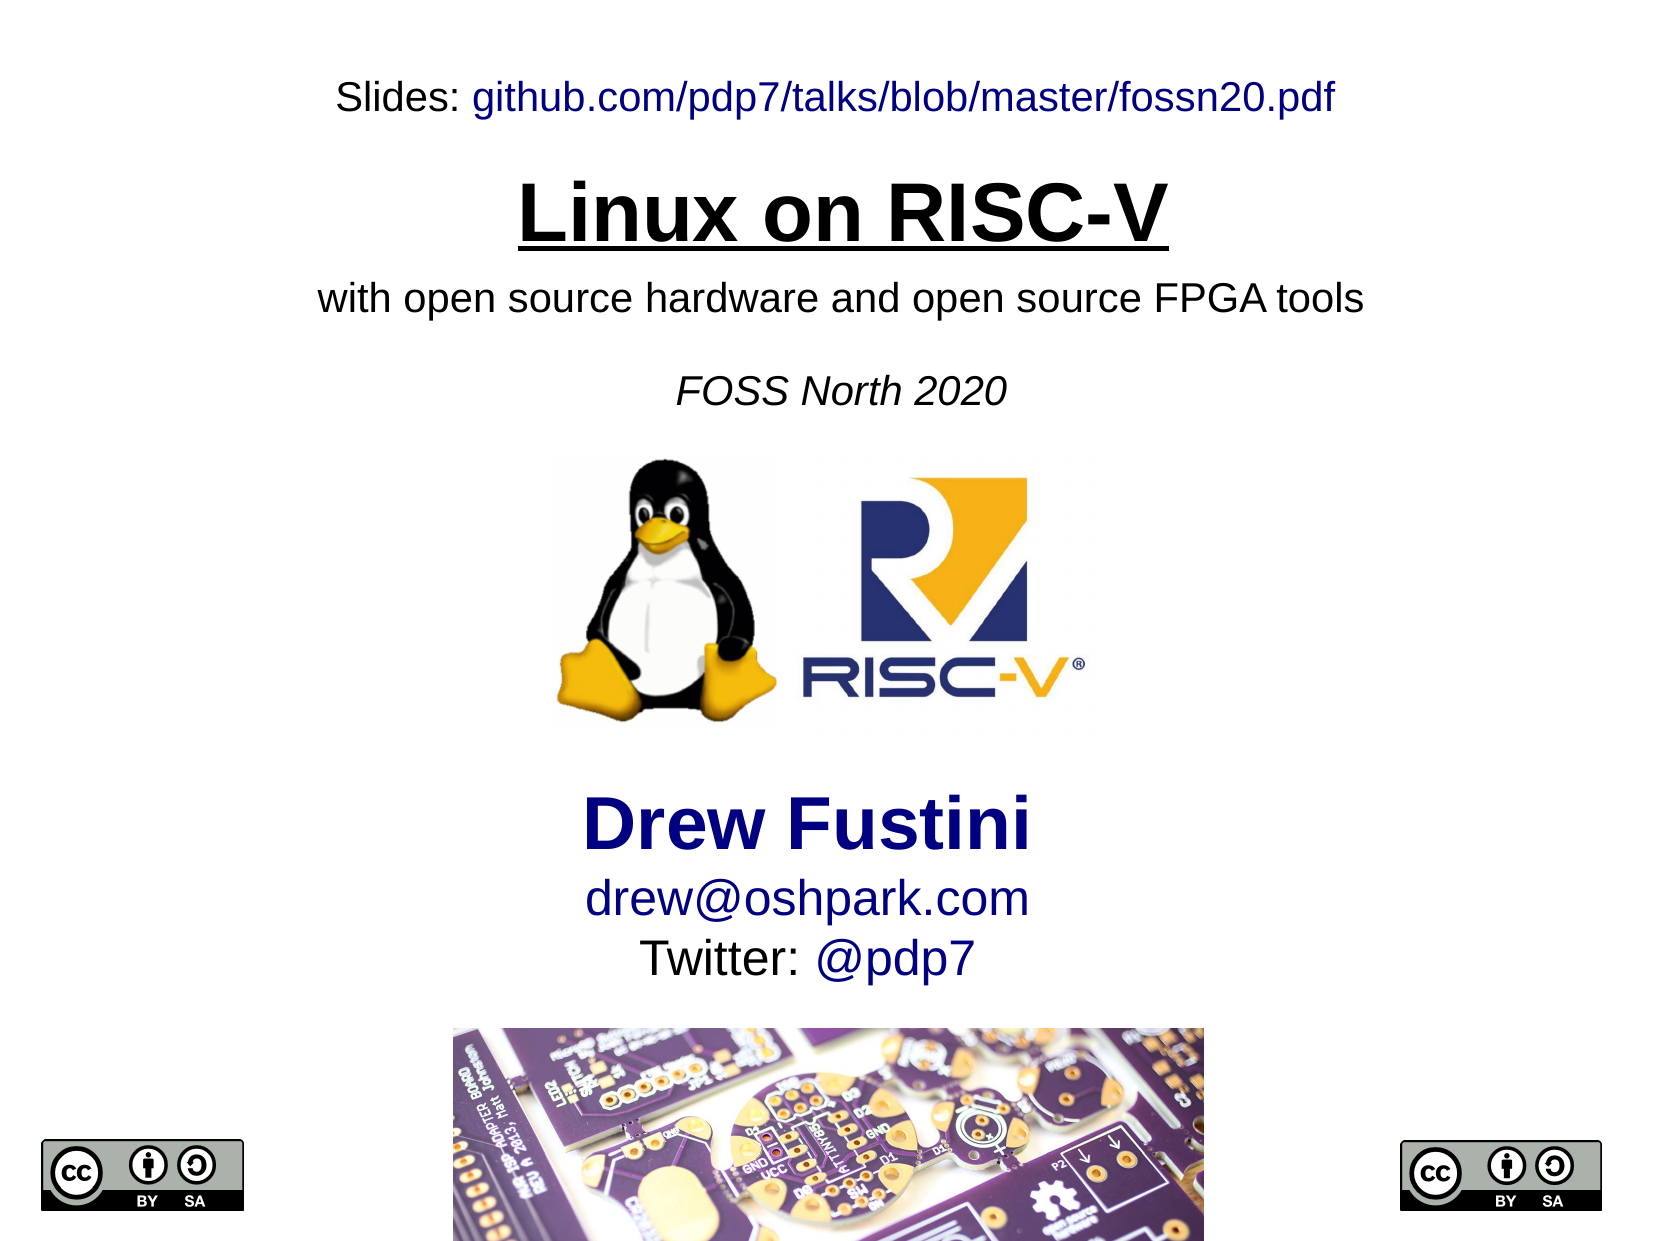

Drew Fustini
drew@oshpark.com
Twitter: @pdp7
Slides: github.com/pdp7/talks/blob/master/fossn20.pdf
Linux on RISC-V
with open source hardware and open source FPGA tools
FOSS North 2020